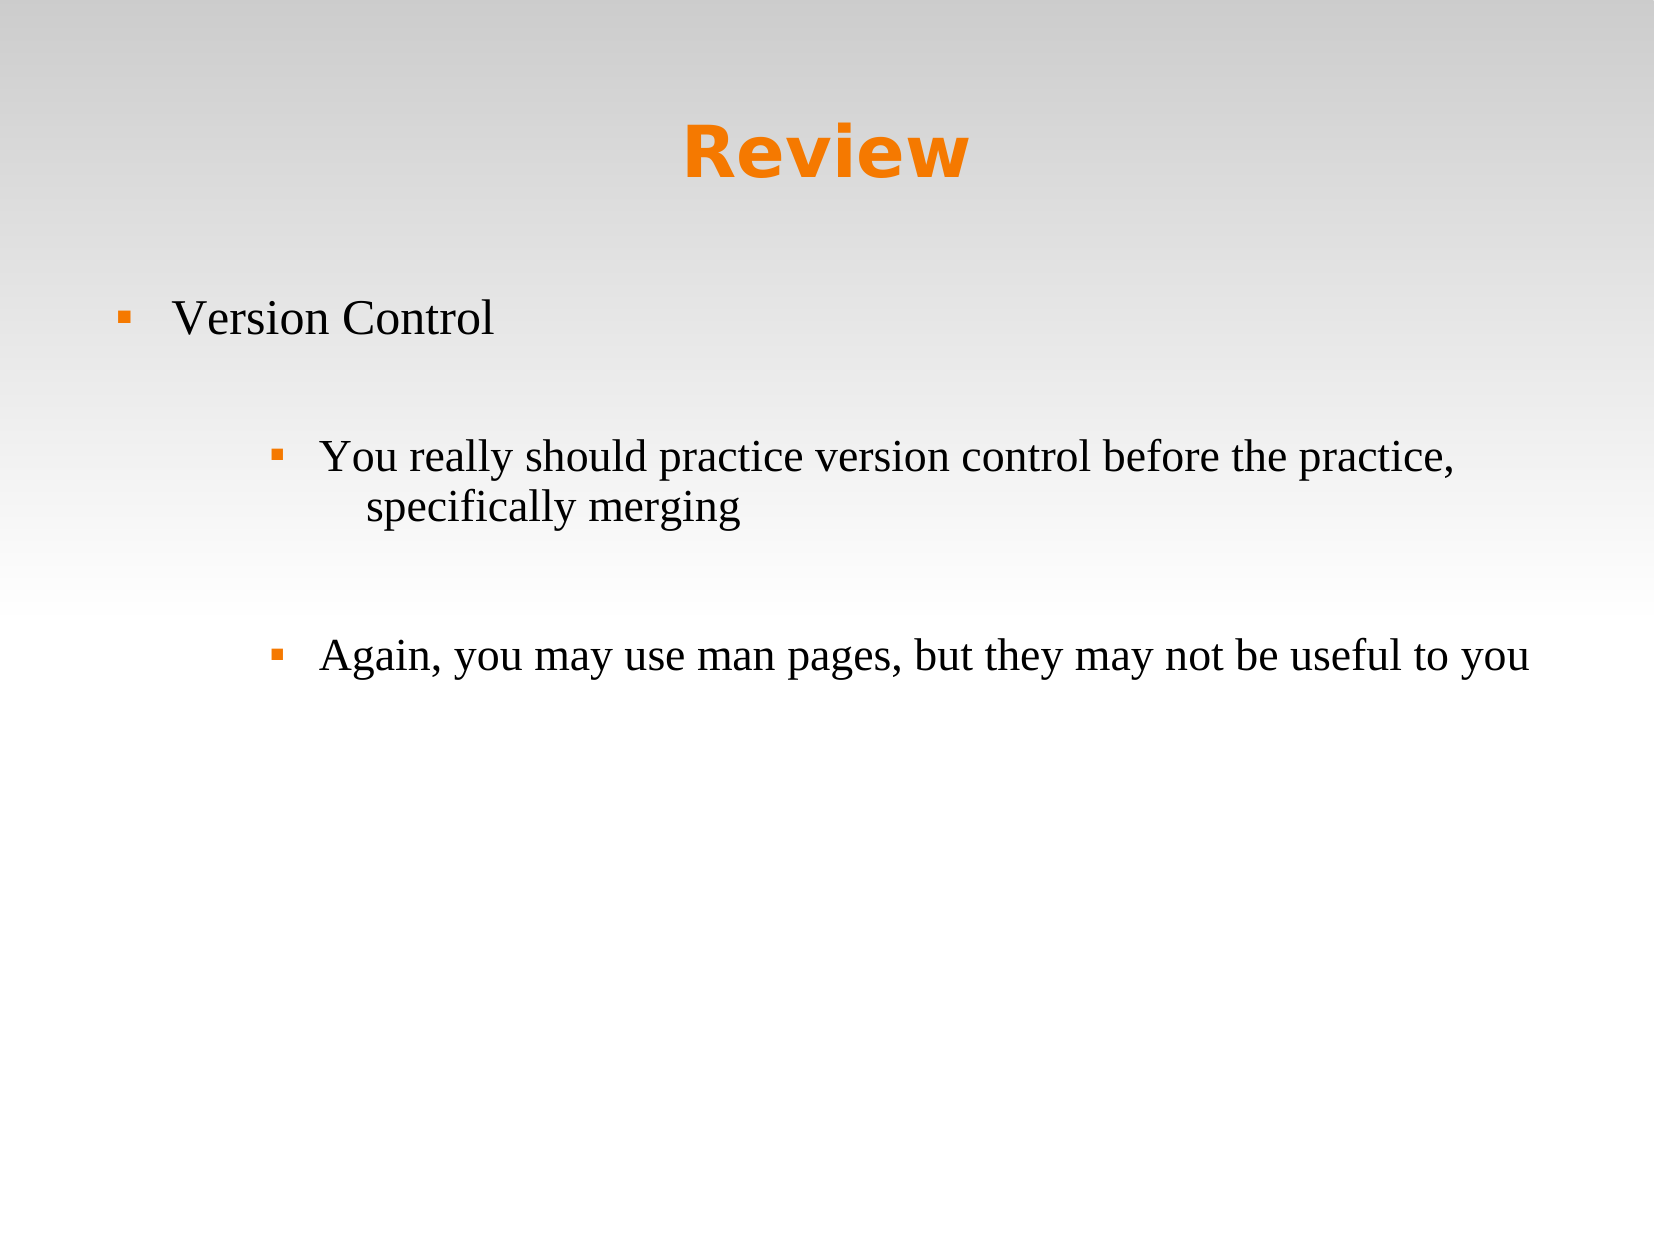

# Review
Version Control
You really should practice version control before the practice, specifically merging
Again, you may use man pages, but they may not be useful to you